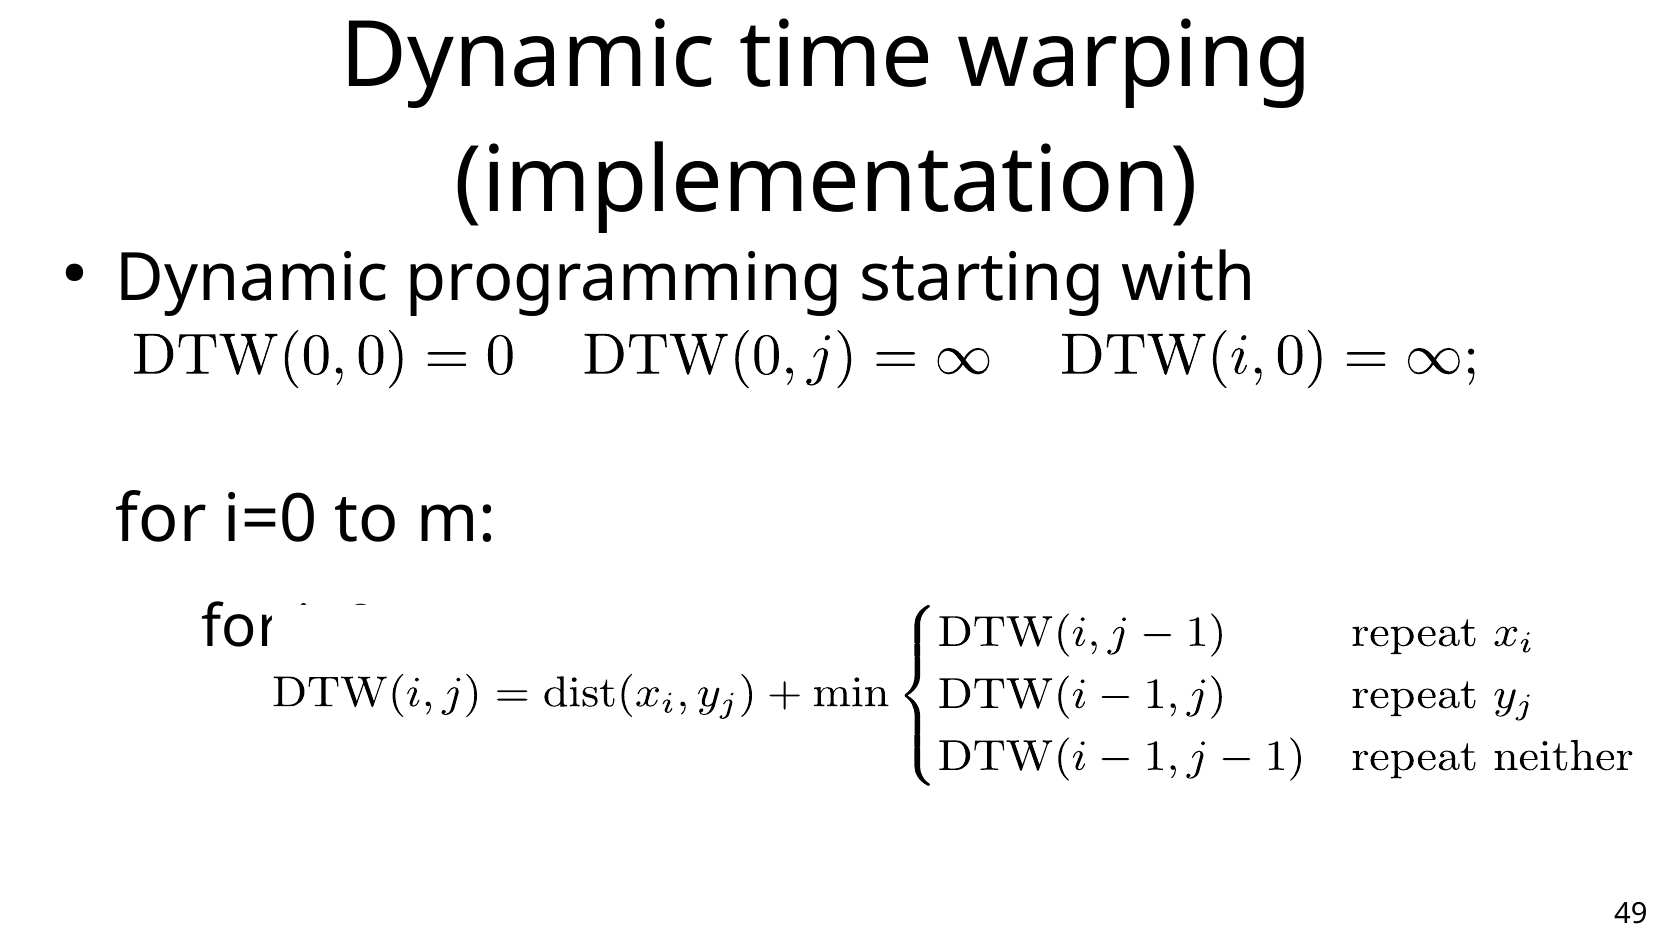

# Dynamic time warping (implementation)
Dynamic programming starting with
for i=0 to m:
 for j=0 to n:
49